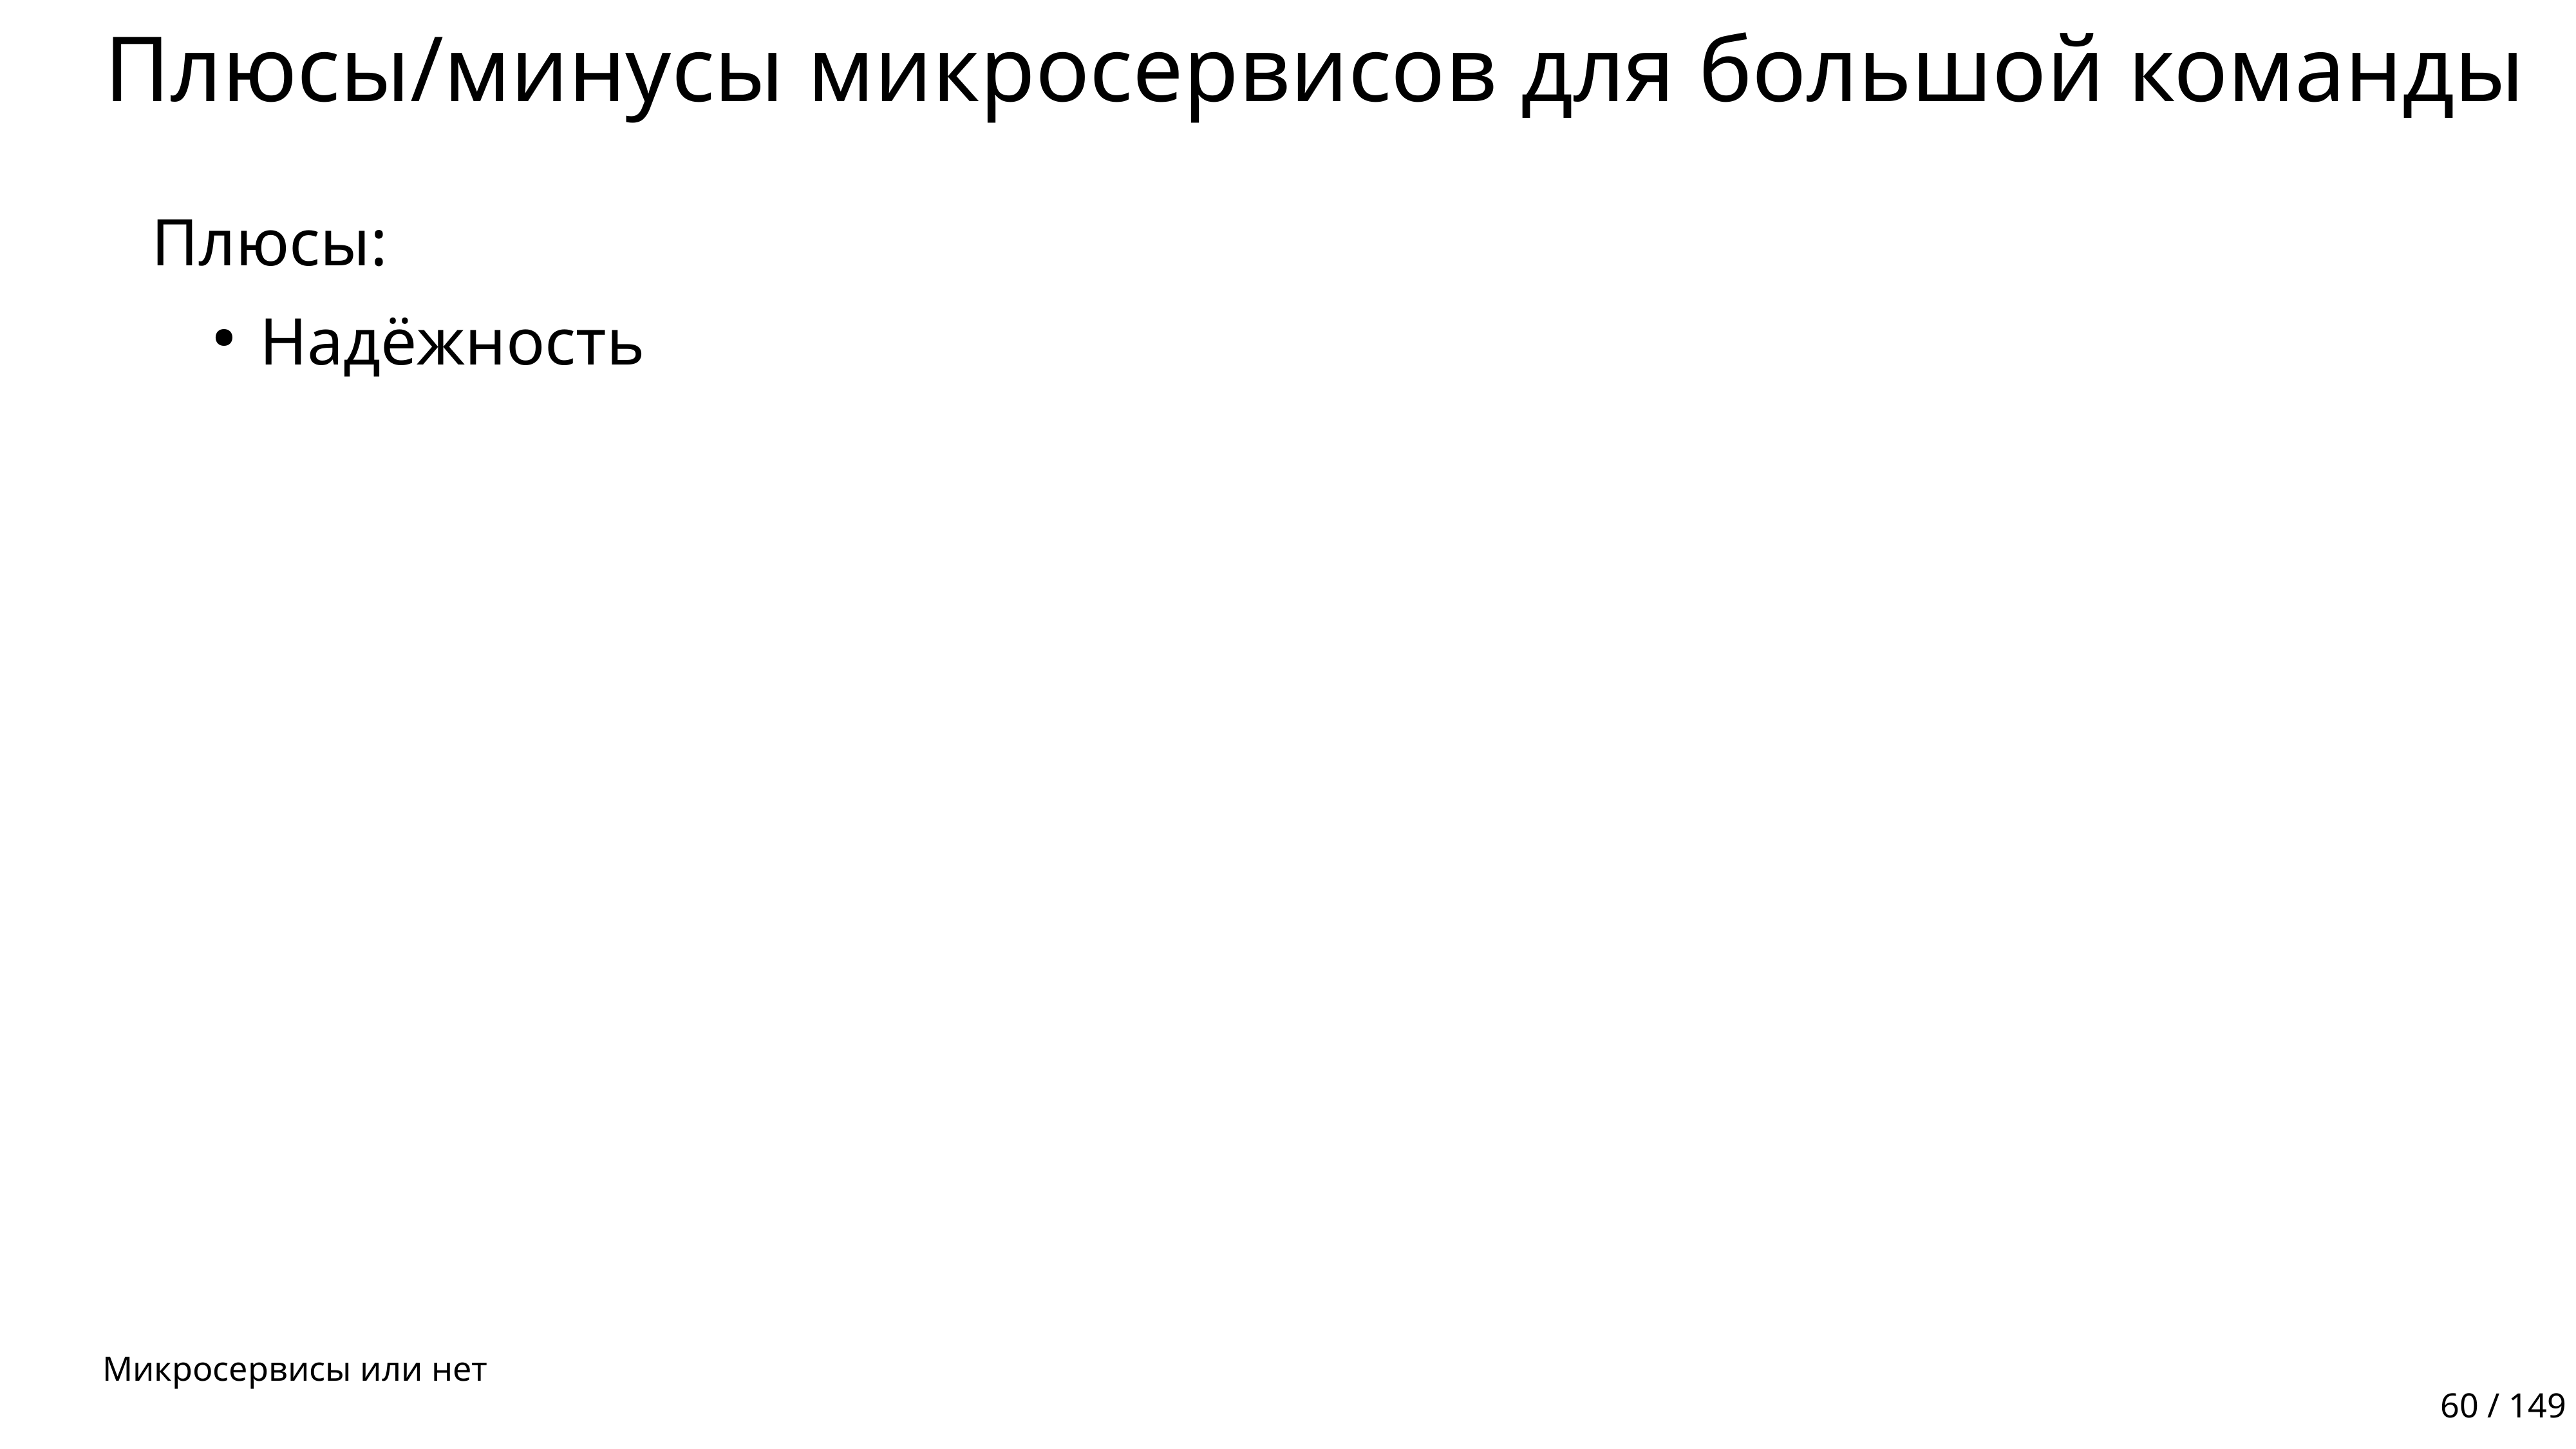

Плюсы/минусы микросервисов для большой команды
# Плюсы:
 Надёжность
Микросервисы или нет